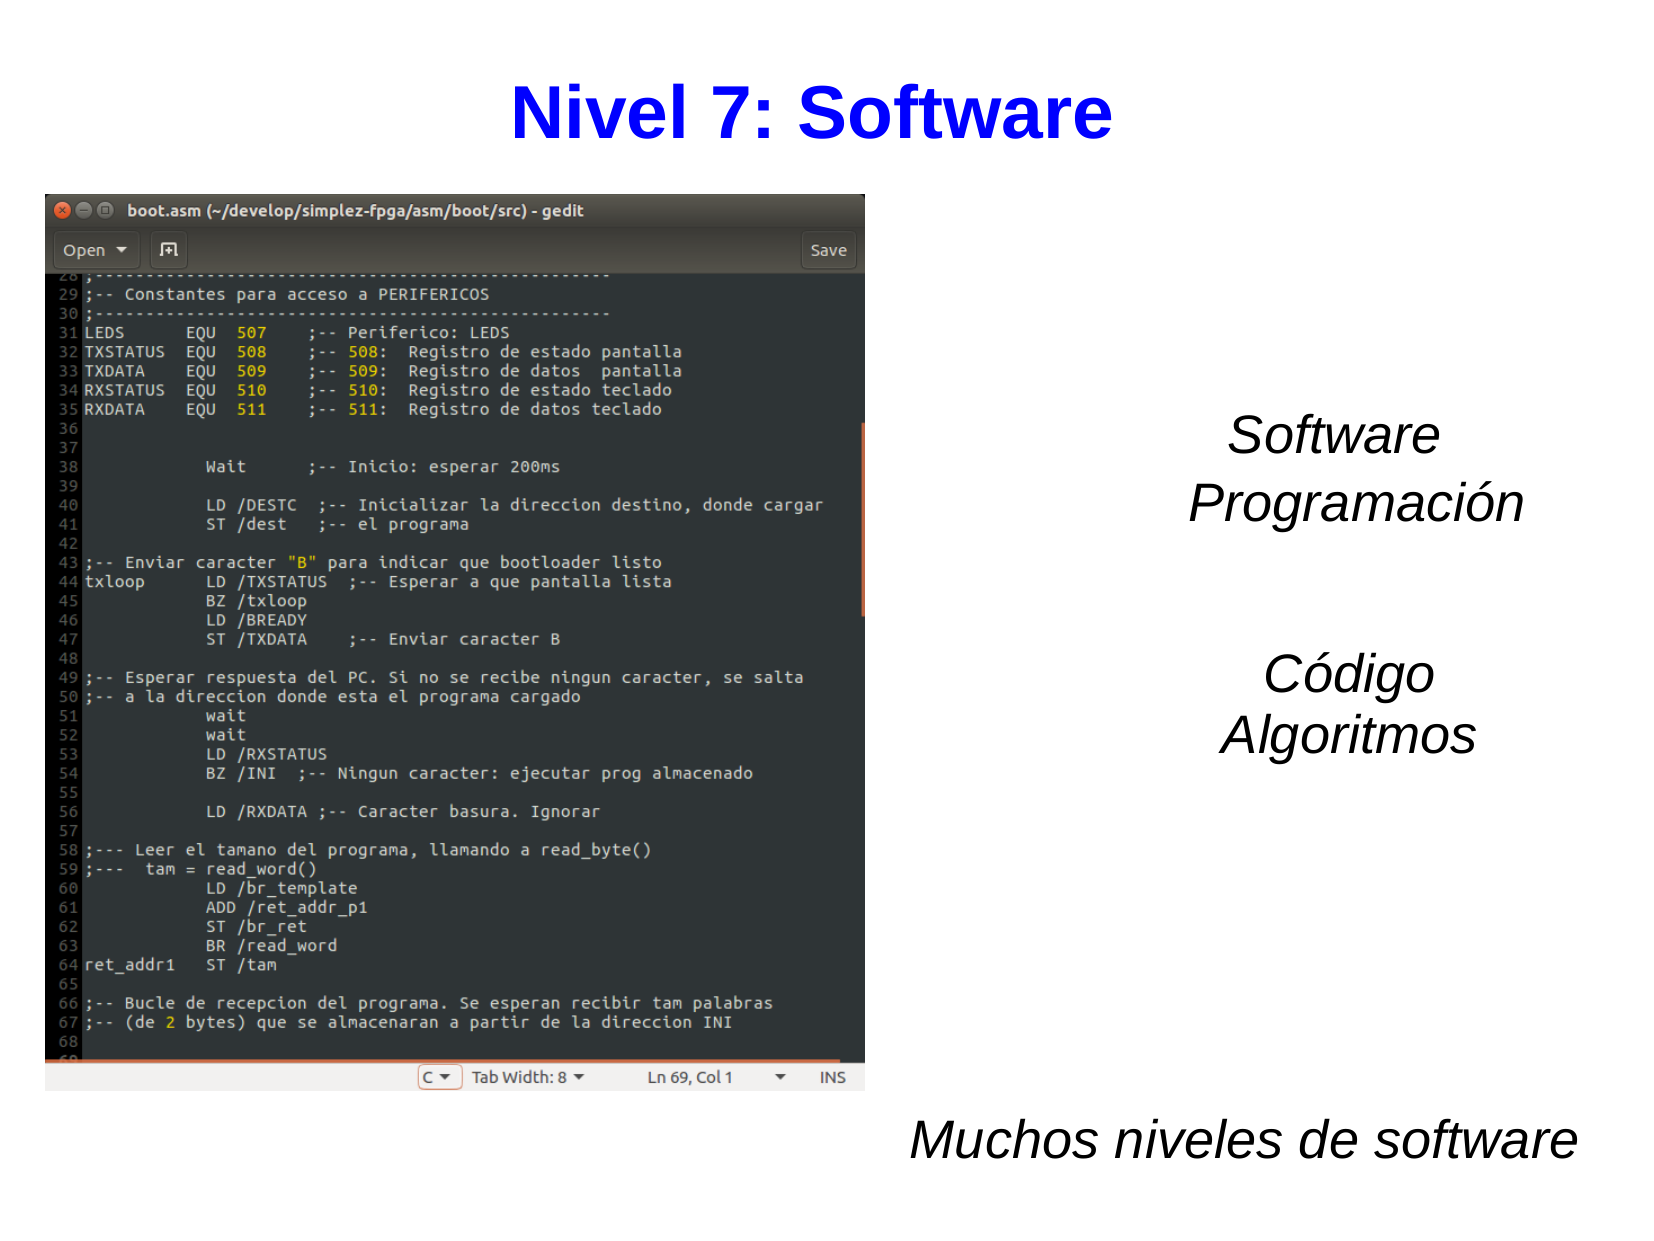

Nivel 7: Software
Software
Programación
Código
Algoritmos
Muchos niveles de software